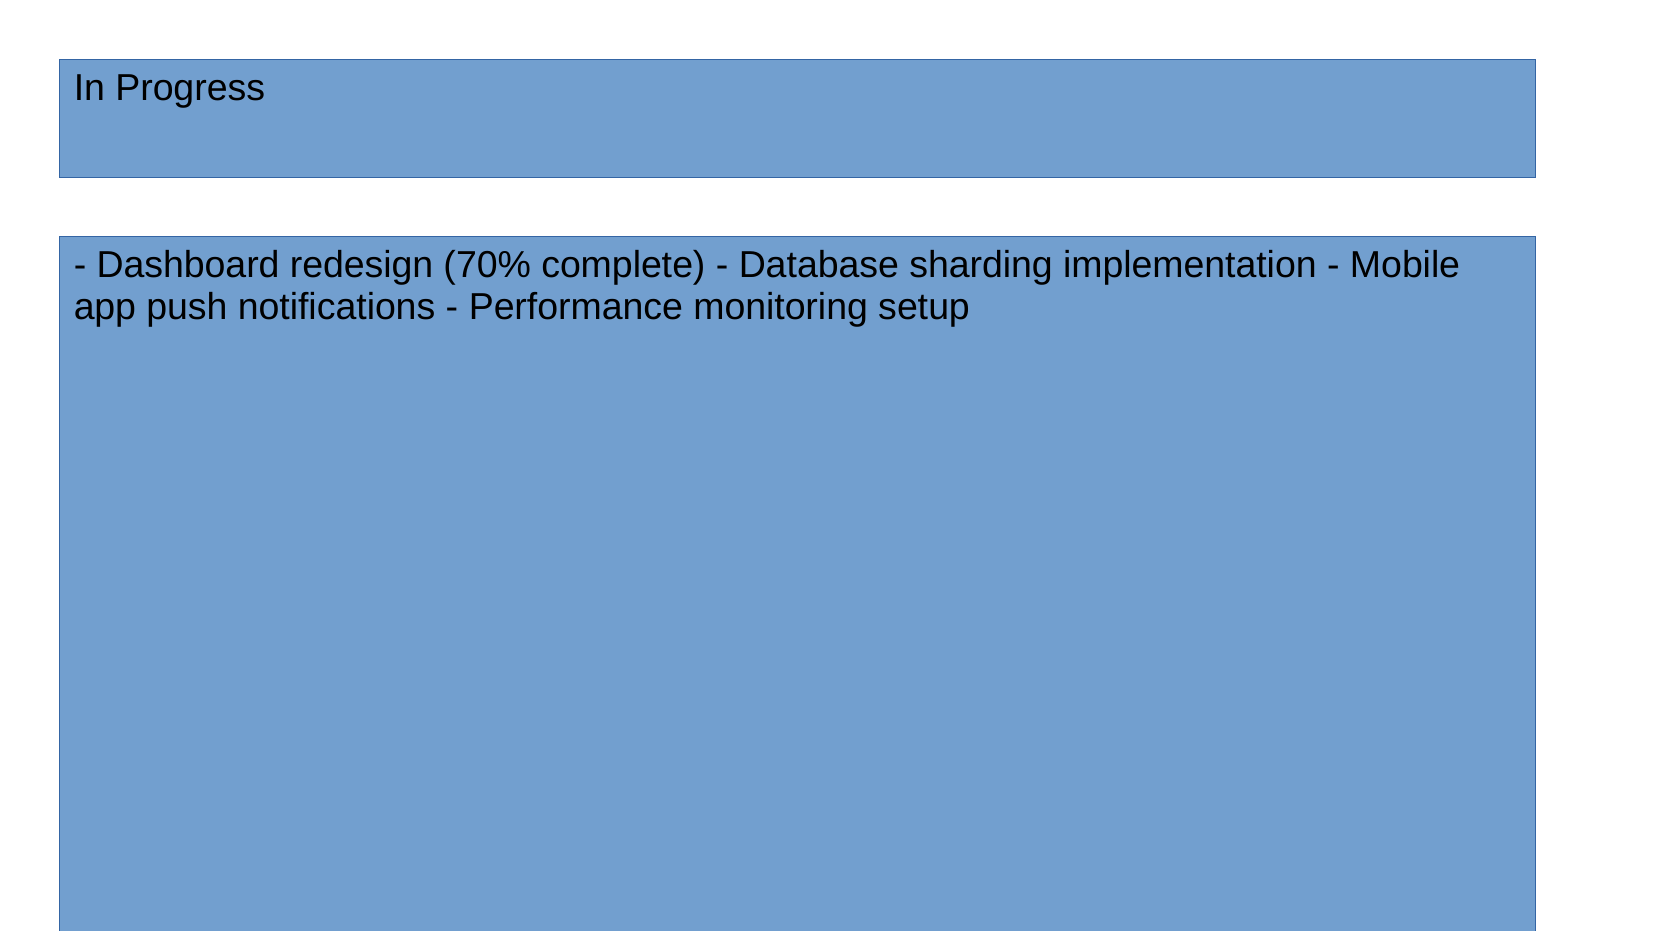

In Progress
- Dashboard redesign (70% complete) - Database sharding implementation - Mobile app push notifications - Performance monitoring setup